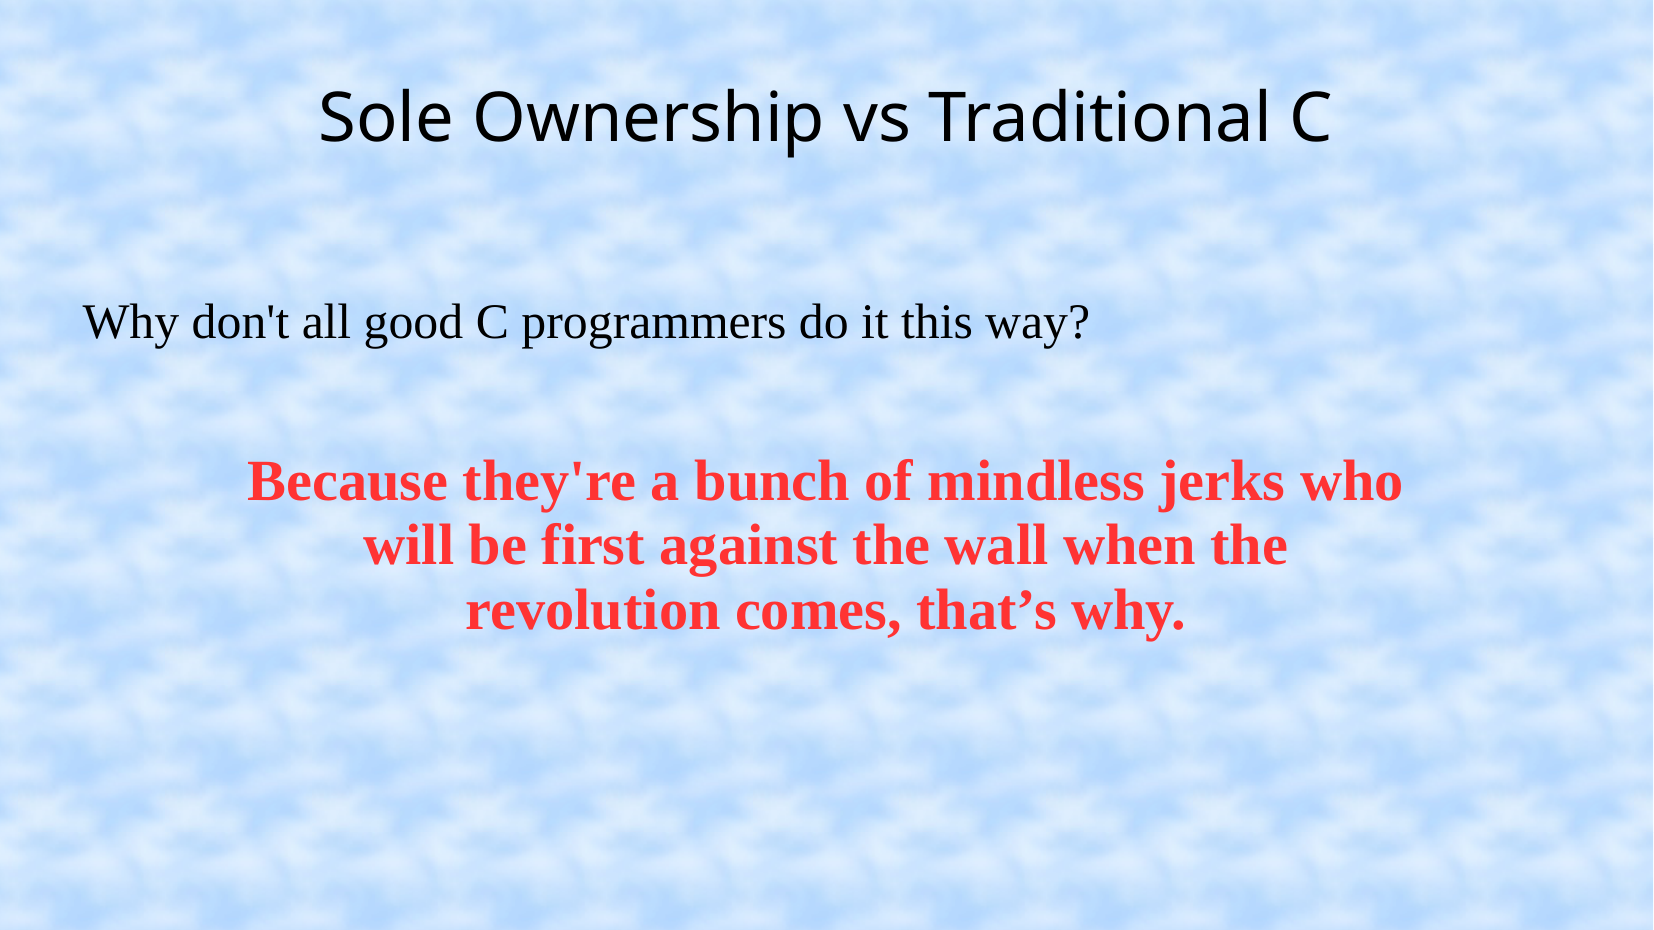

# Sole Ownership vs Traditional C
Why don't all good C programmers do it this way?
Because they're a bunch of mindless jerks who will be first against the wall when the revolution comes, that’s why.